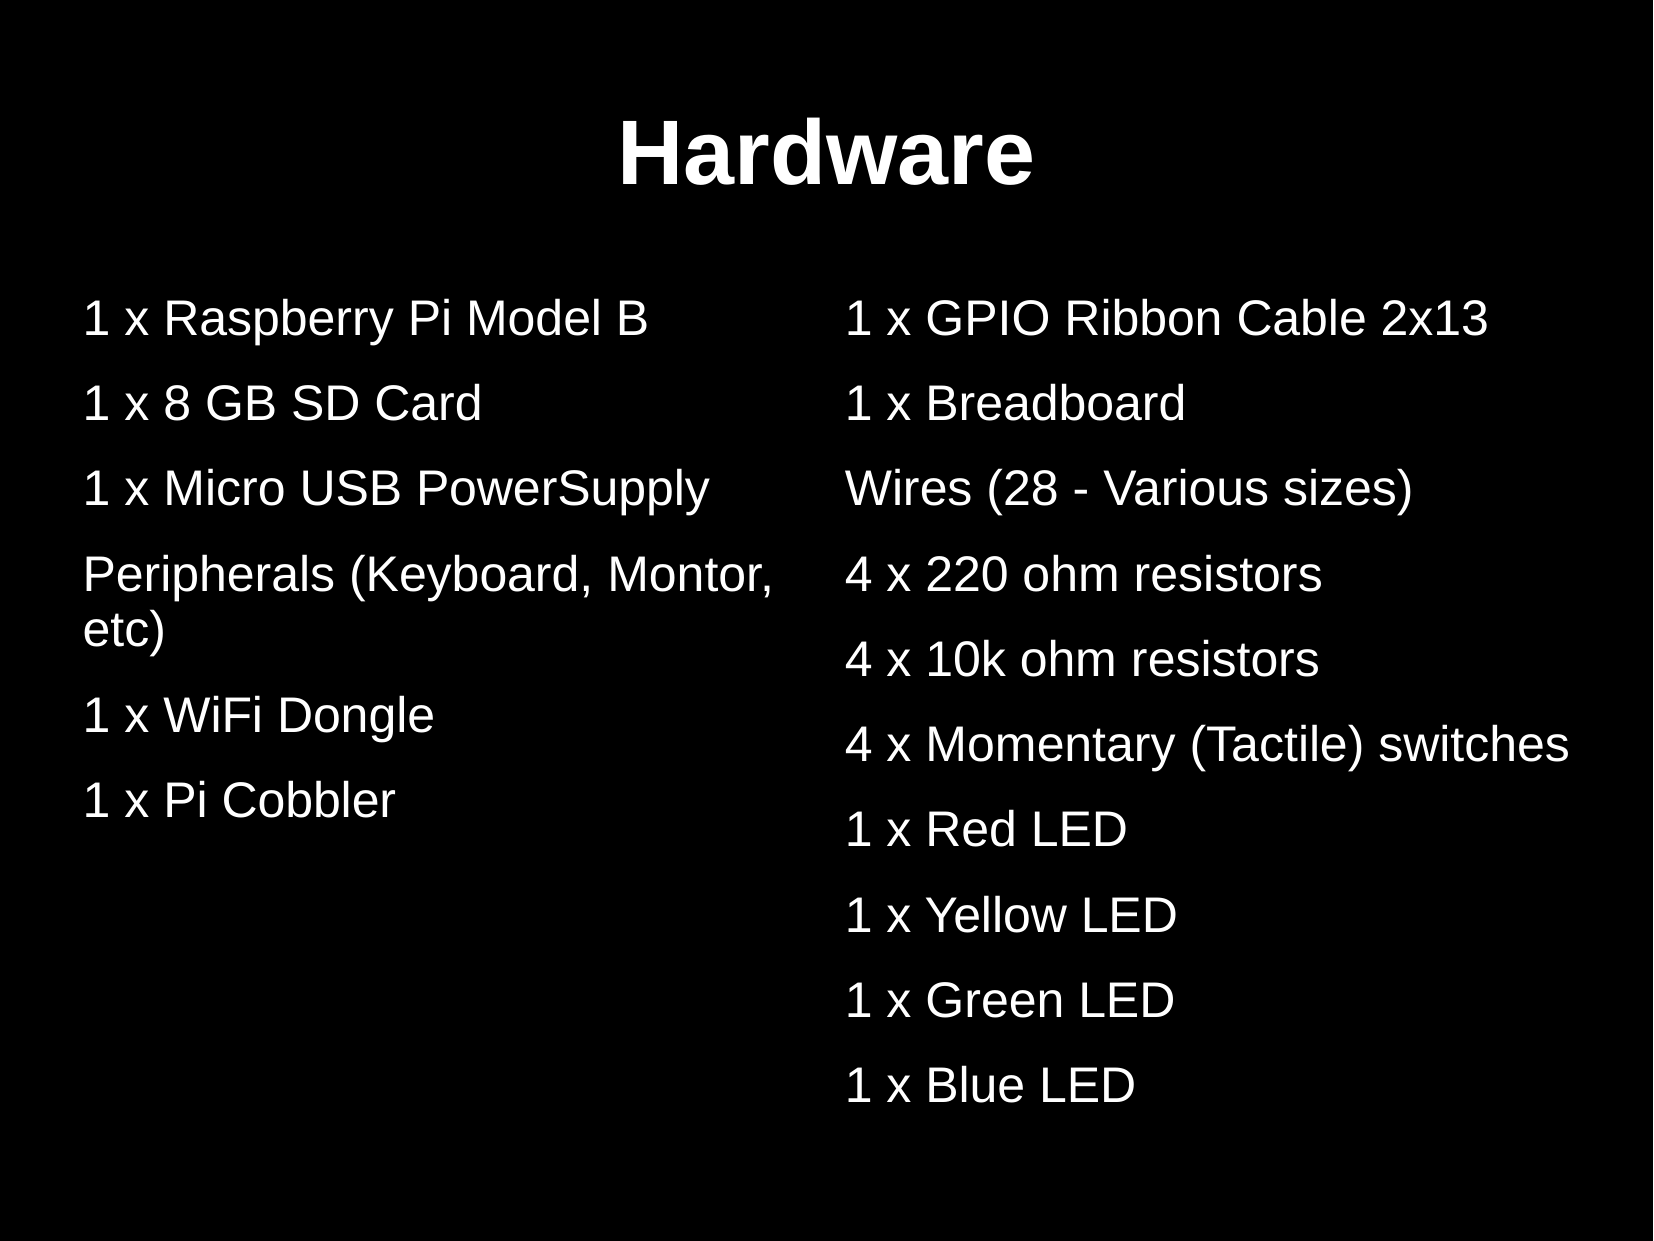

# Hardware
1 x Raspberry Pi Model B
1 x 8 GB SD Card
1 x Micro USB PowerSupply
Peripherals (Keyboard, Montor, etc)
1 x WiFi Dongle
1 x Pi Cobbler
1 x GPIO Ribbon Cable 2x13
1 x Breadboard
Wires (28 - Various sizes)
4 x 220 ohm resistors
4 x 10k ohm resistors
4 x Momentary (Tactile) switches
1 x Red LED
1 x Yellow LED
1 x Green LED
1 x Blue LED